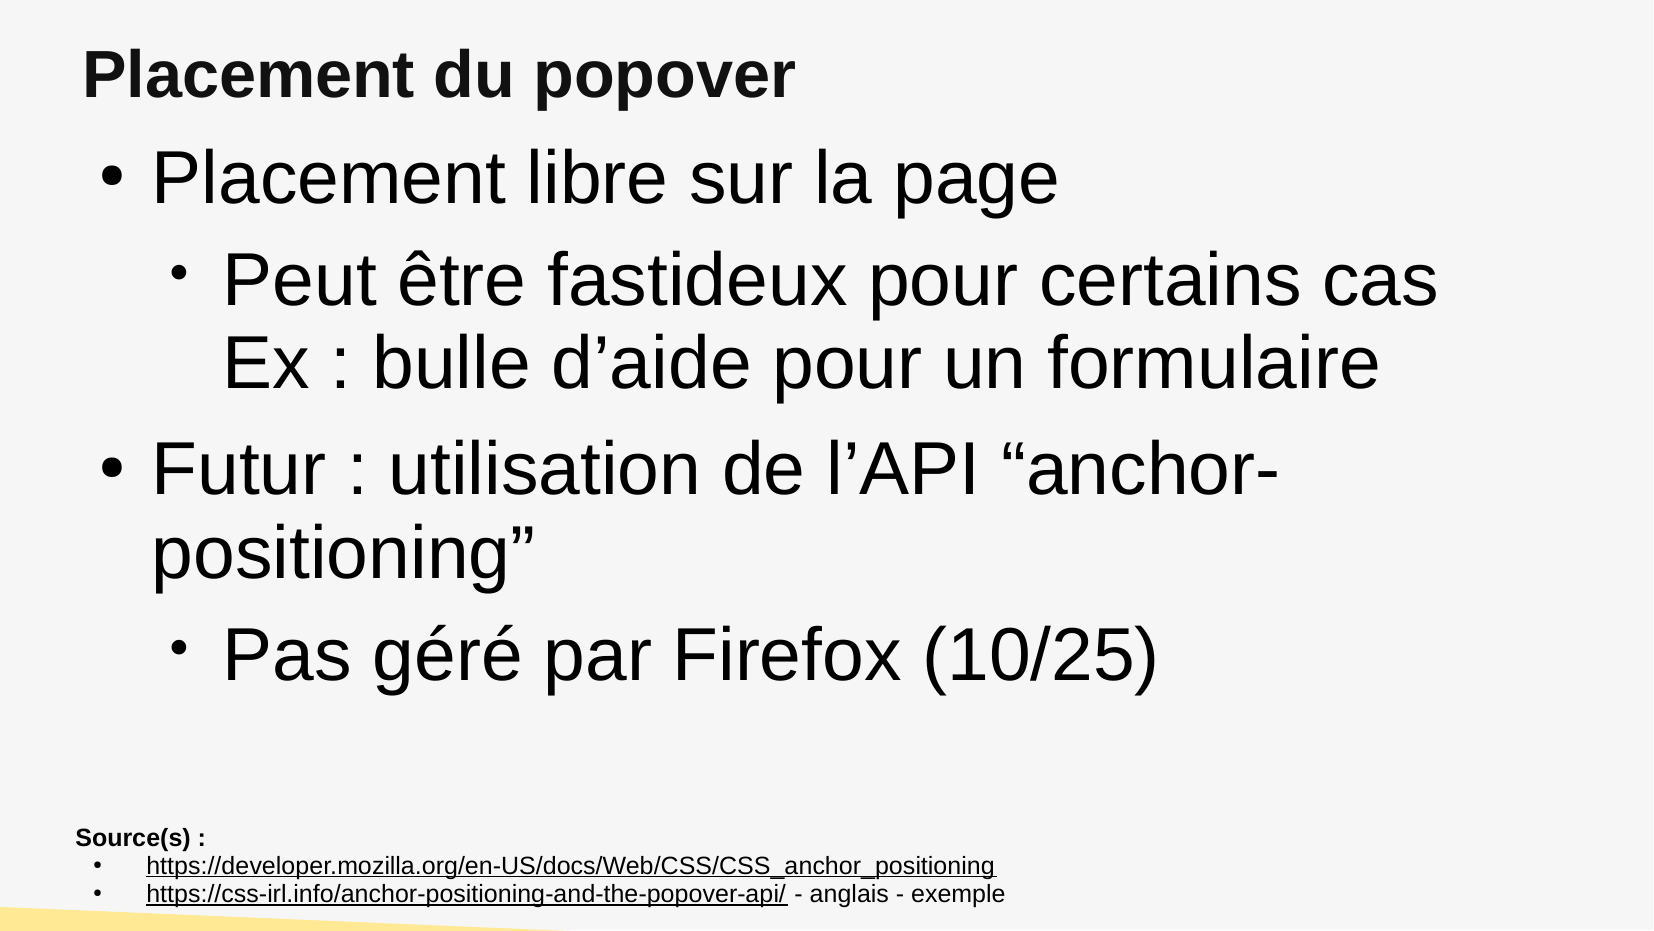

# Placement du popover
Placement libre sur la page
Peut être fastideux pour certains cas
Ex : bulle d’aide pour un formulaire
Futur : utilisation de l’API “anchor-positioning”
Pas géré par Firefox (10/25)
Source(s) :
https://developer.mozilla.org/en-US/docs/Web/CSS/CSS_anchor_positioning
https://css-irl.info/anchor-positioning-and-the-popover-api/ - anglais - exemple